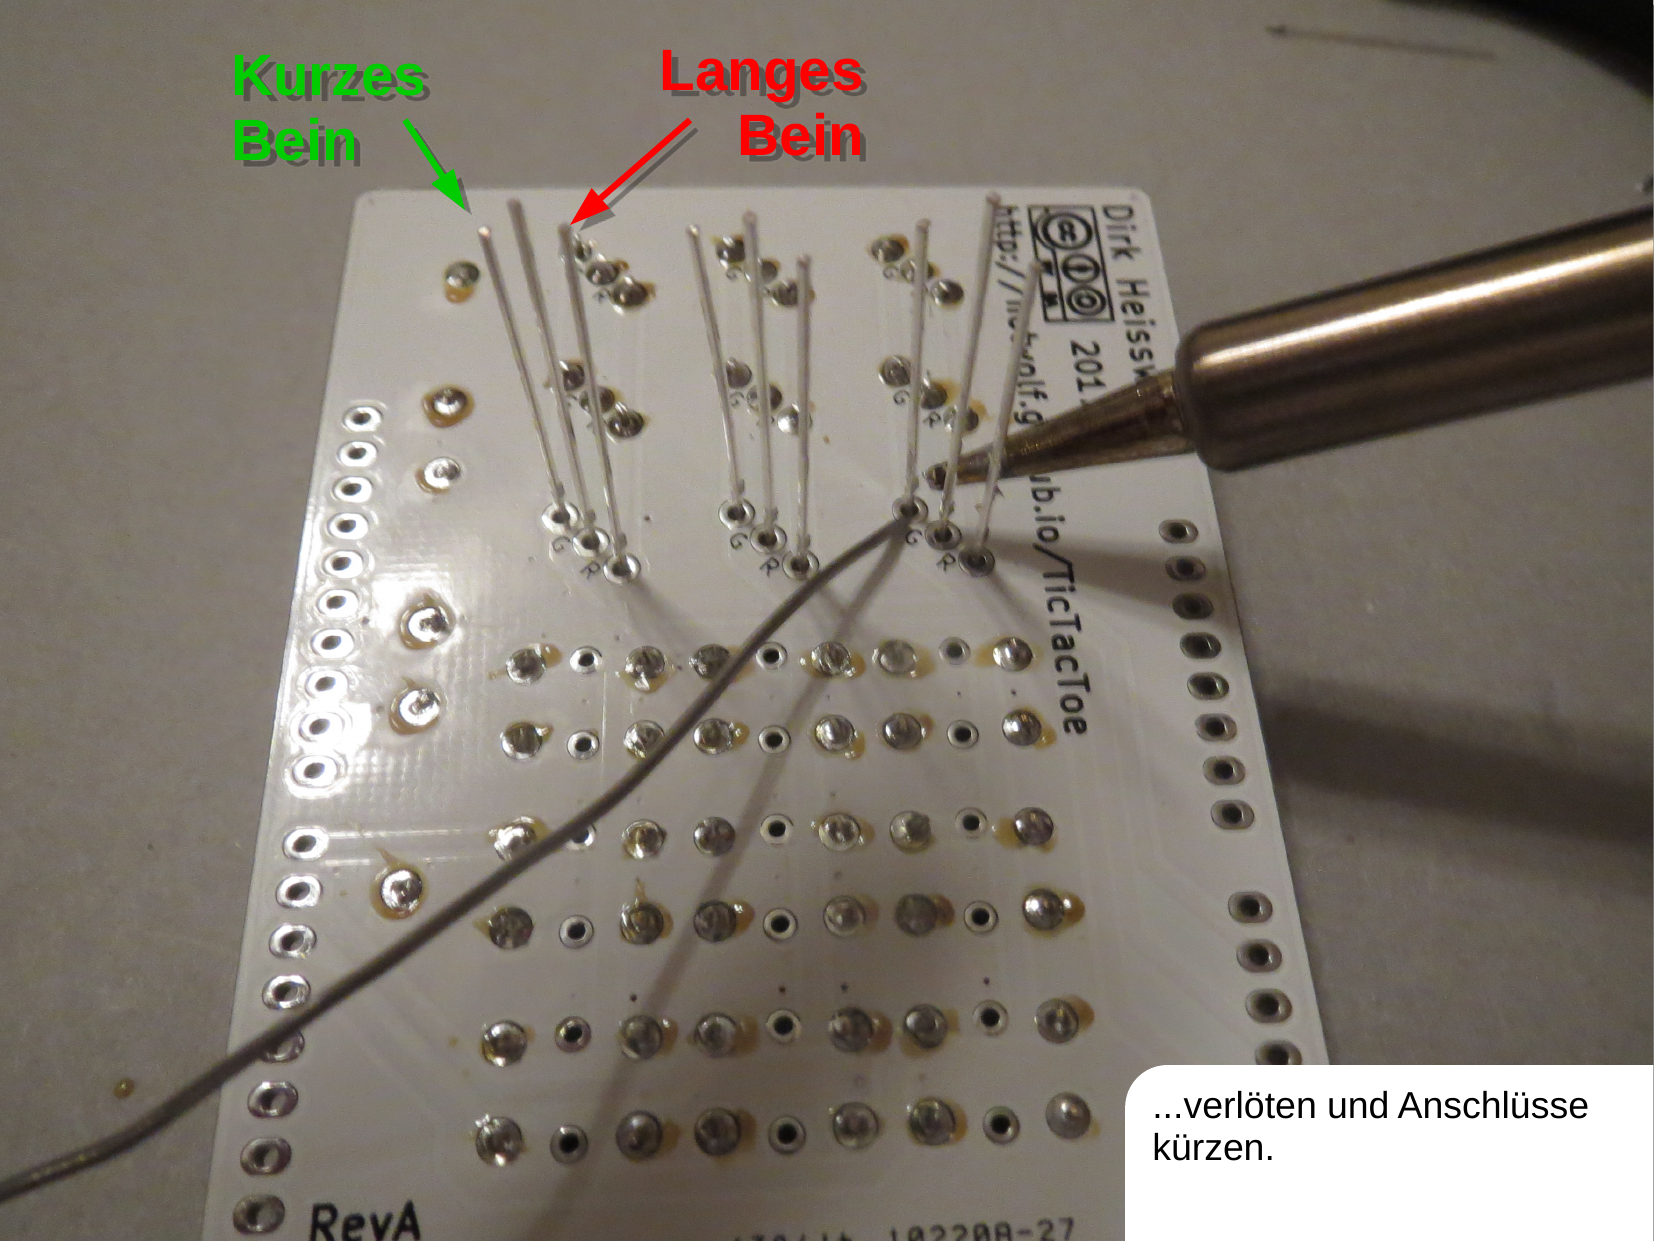

Langes
Bein
Kurzes
Bein
...verlöten und Anschlüsse kürzen.